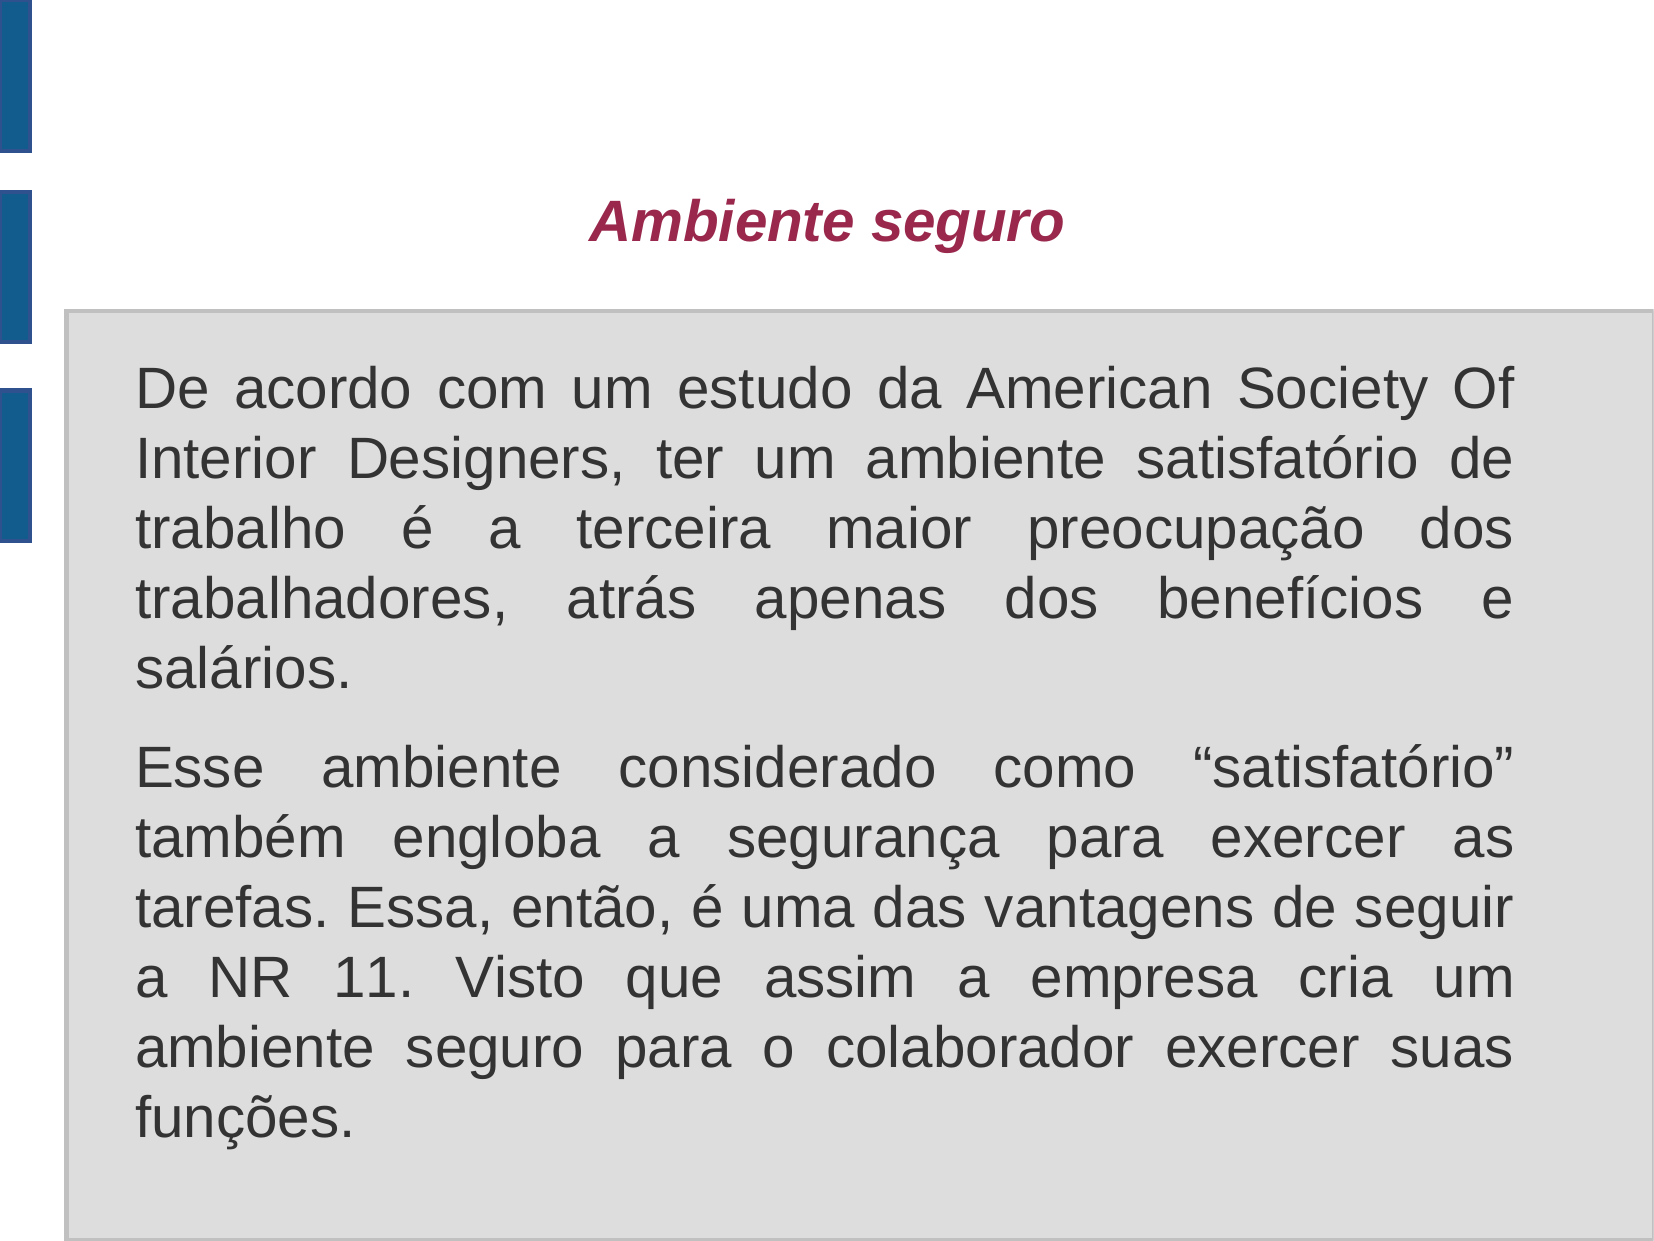

# Ambiente seguro
De acordo com um estudo da American Society Of Interior Designers, ter um ambiente satisfatório de trabalho é a terceira maior preocupação dos trabalhadores, atrás apenas dos benefícios e salários.
Esse ambiente considerado como “satisfatório” também engloba a segurança para exercer as tarefas. Essa, então, é uma das vantagens de seguir a NR 11. Visto que assim a empresa cria um ambiente seguro para o colaborador exercer suas funções.